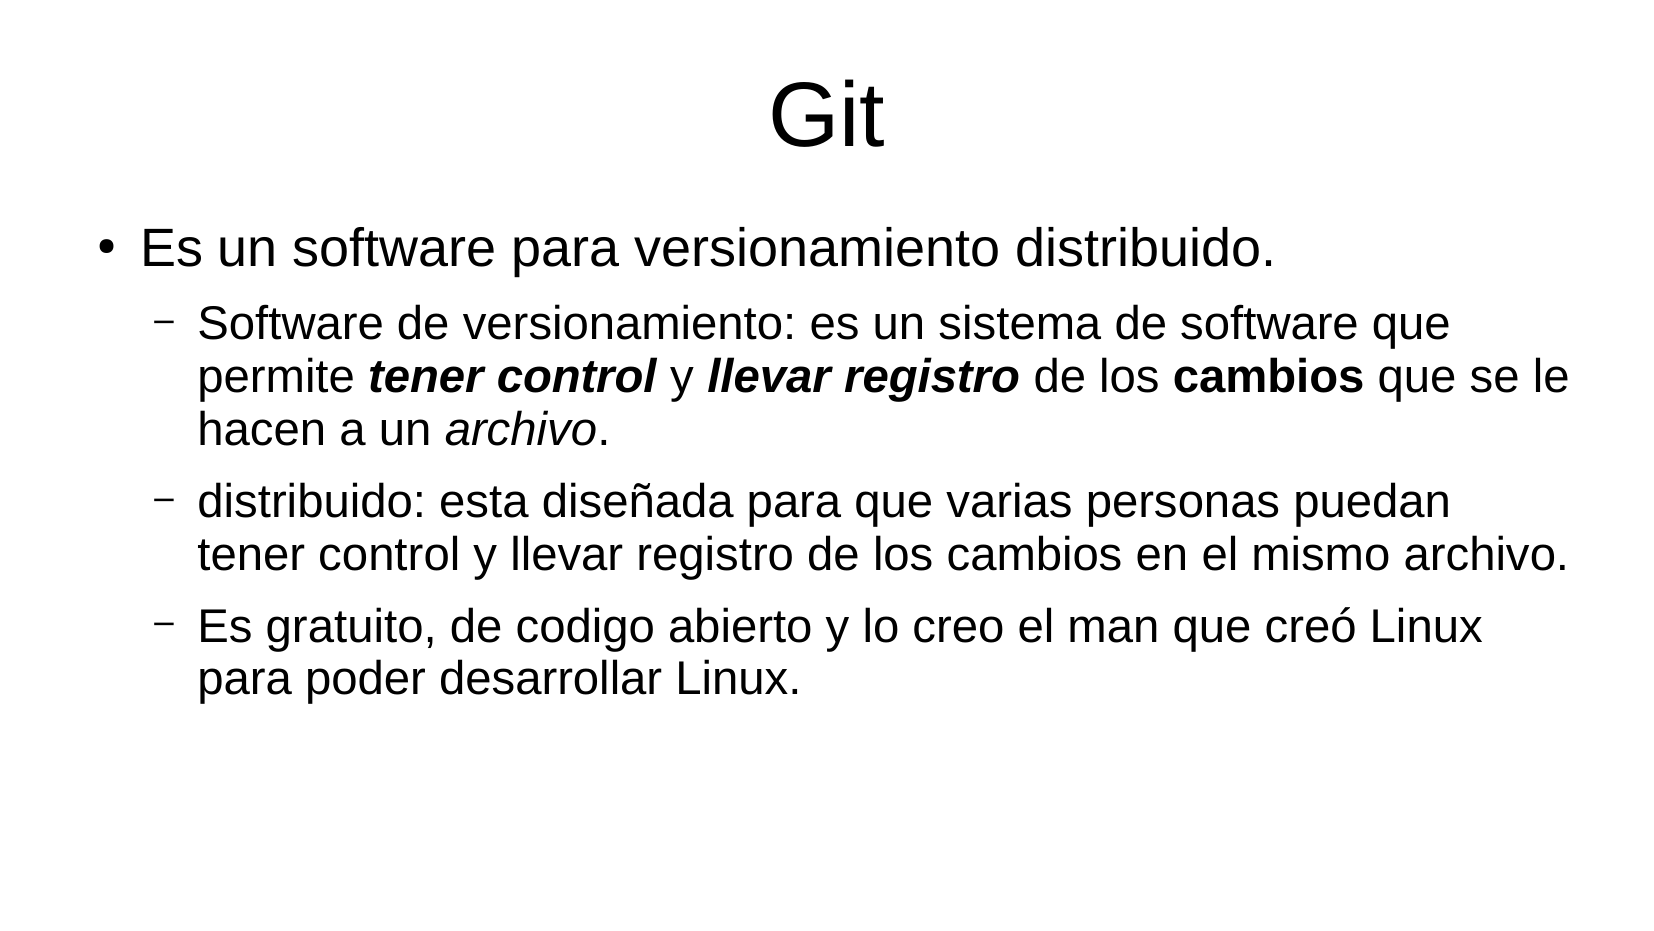

# Git
Es un software para versionamiento distribuido.
Software de versionamiento: es un sistema de software que permite tener control y llevar registro de los cambios que se le hacen a un archivo.
distribuido: esta diseñada para que varias personas puedan tener control y llevar registro de los cambios en el mismo archivo.
Es gratuito, de codigo abierto y lo creo el man que creó Linux para poder desarrollar Linux.